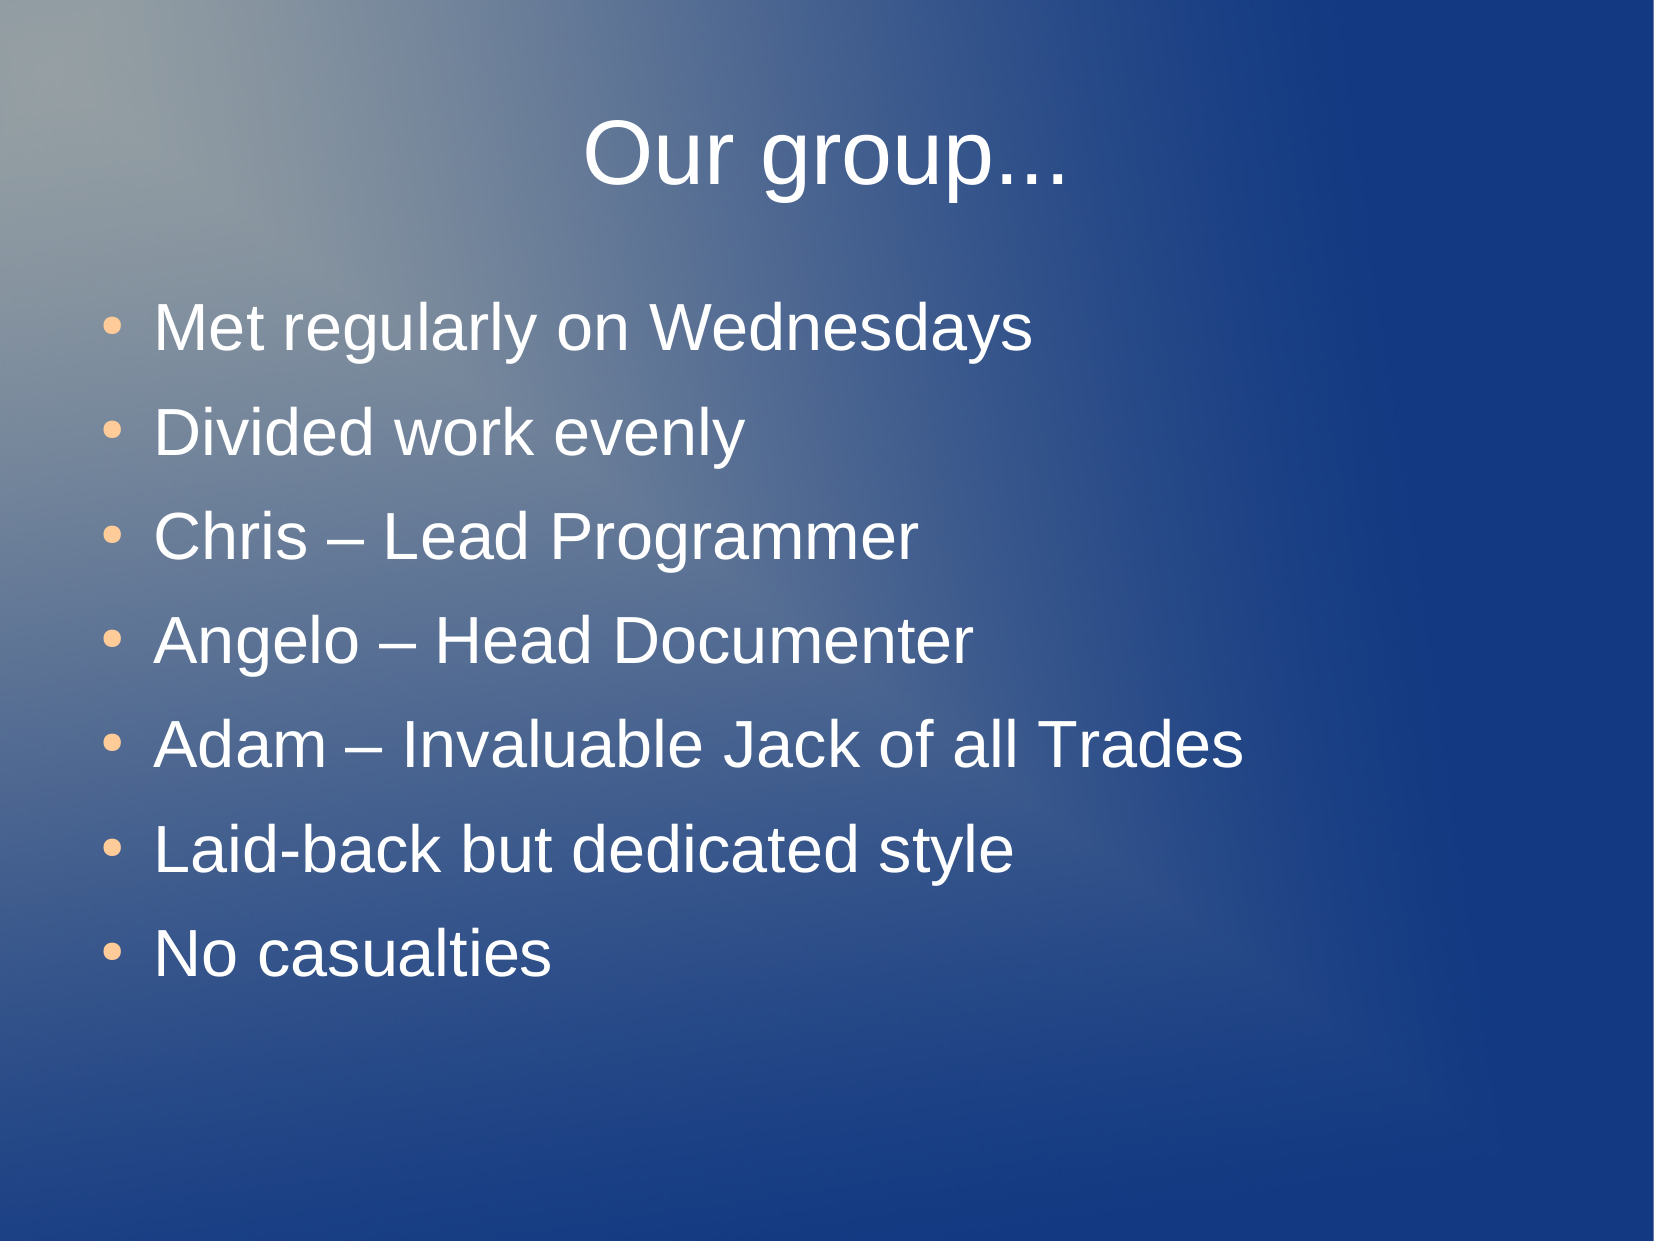

# Our group...
Met regularly on Wednesdays
Divided work evenly
Chris – Lead Programmer
Angelo – Head Documenter
Adam – Invaluable Jack of all Trades
Laid-back but dedicated style
No casualties